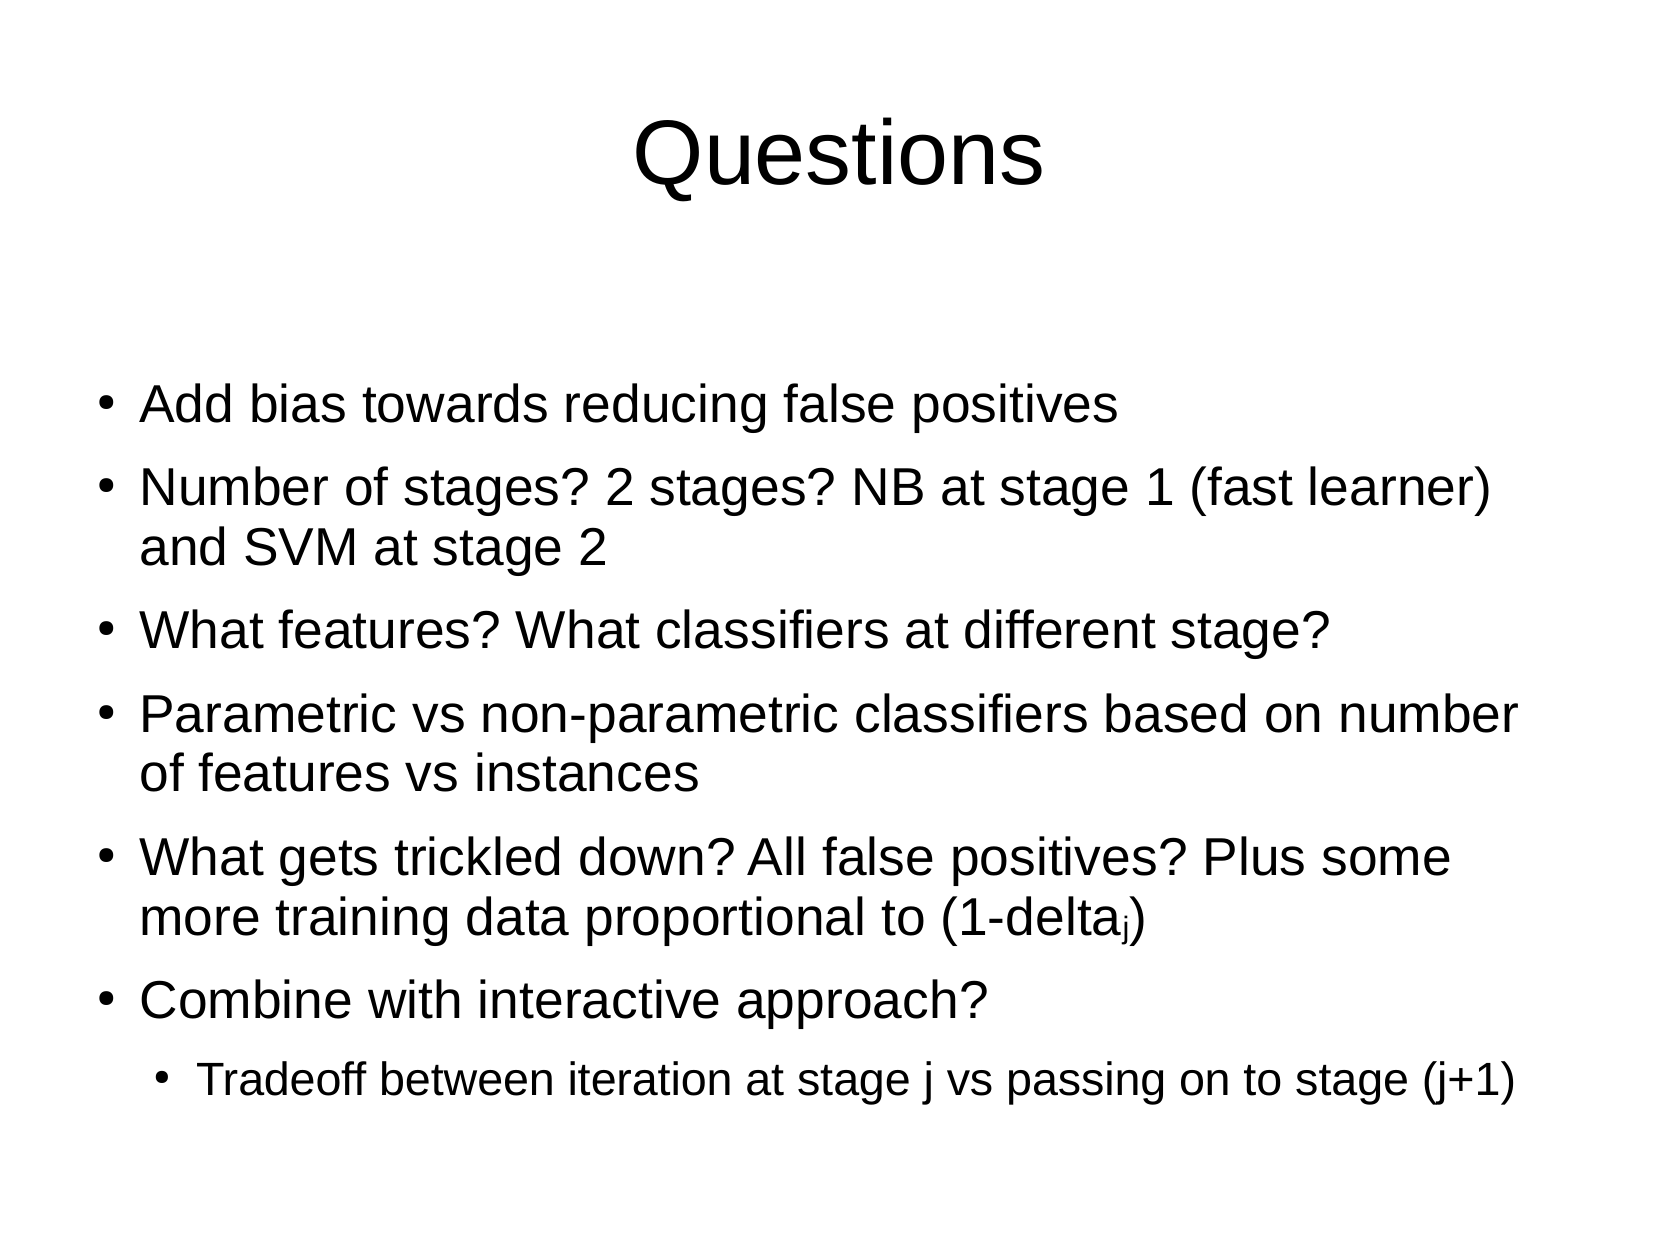

# Questions
Add bias towards reducing false positives
Number of stages? 2 stages? NB at stage 1 (fast learner) and SVM at stage 2
What features? What classifiers at different stage?
Parametric vs non-parametric classifiers based on number of features vs instances
What gets trickled down? All false positives? Plus some more training data proportional to (1-deltaj)
Combine with interactive approach?
Tradeoff between iteration at stage j vs passing on to stage (j+1)